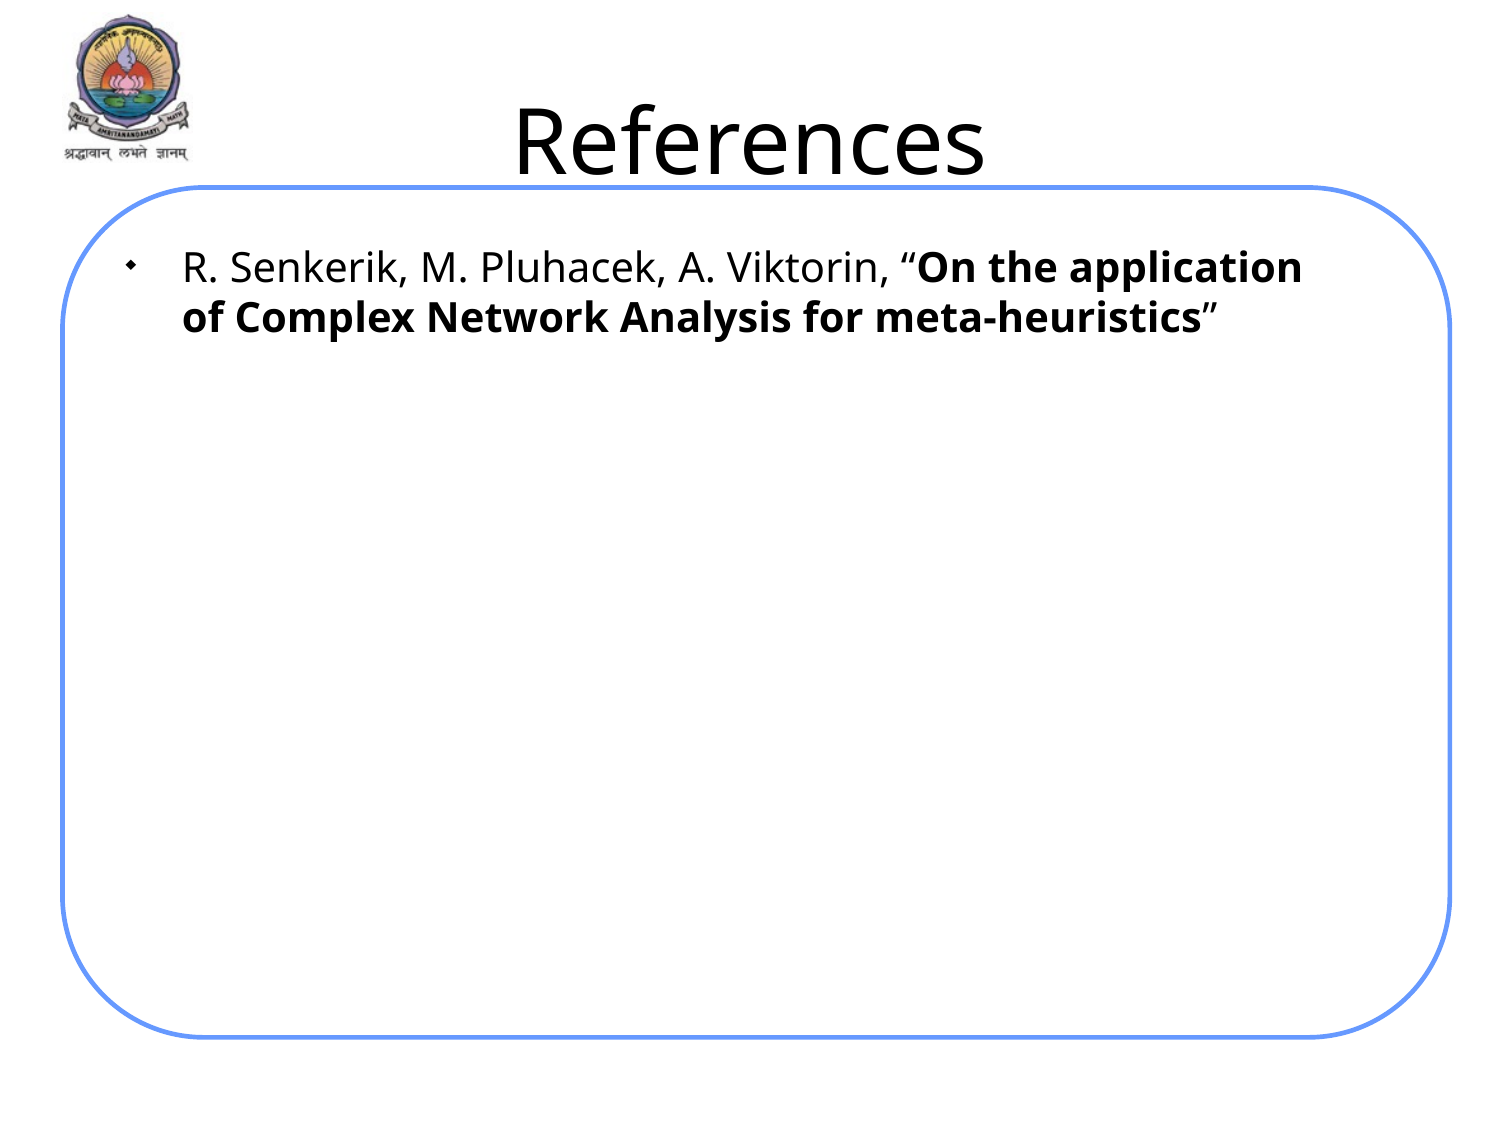

# References
R. Senkerik, M. Pluhacek, A. Viktorin, “On the application of Complex Network Analysis for meta-heuristics”